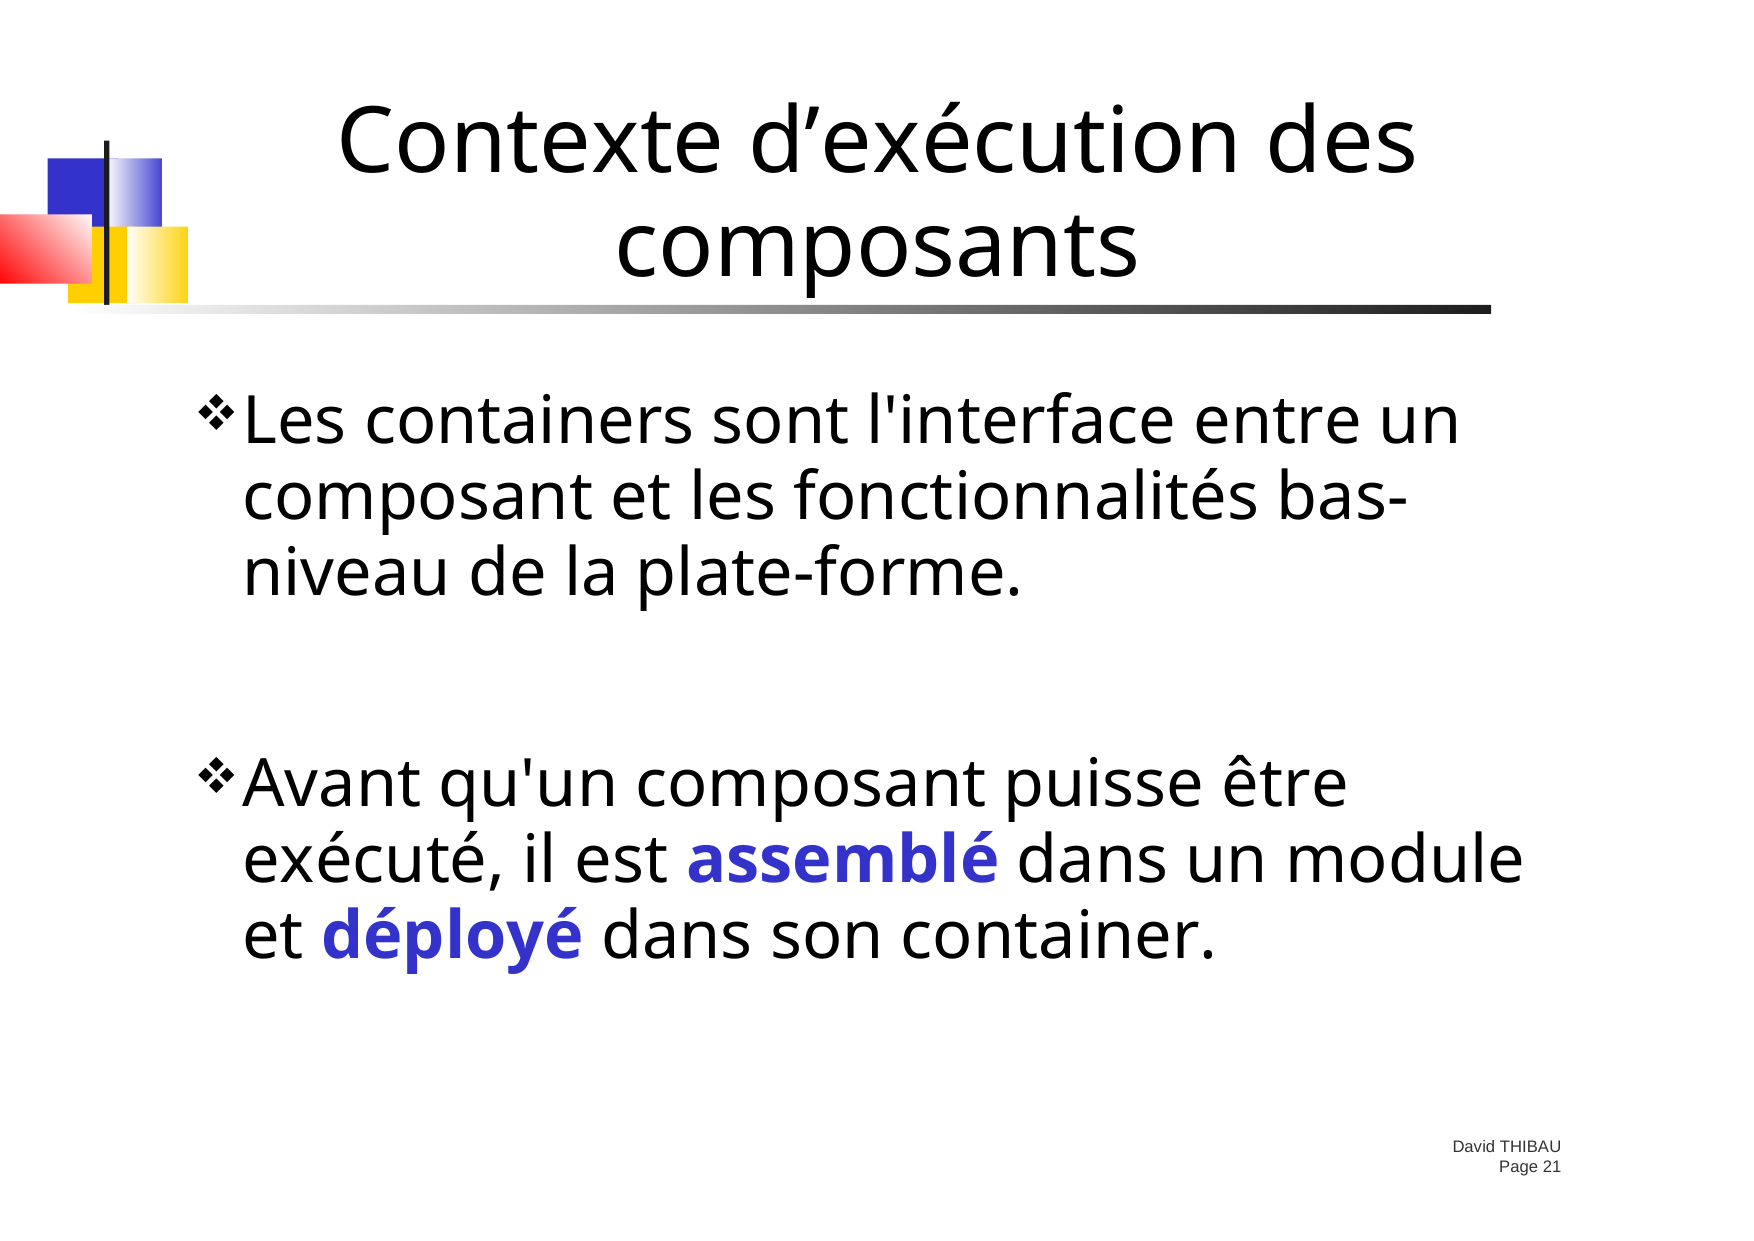

# Contexte d’exécution des composants
Les containers sont l'interface entre un composant et les fonctionnalités bas-niveau de la plate-forme.
Avant qu'un composant puisse être exécuté, il est assemblé dans un module et déployé dans son container.